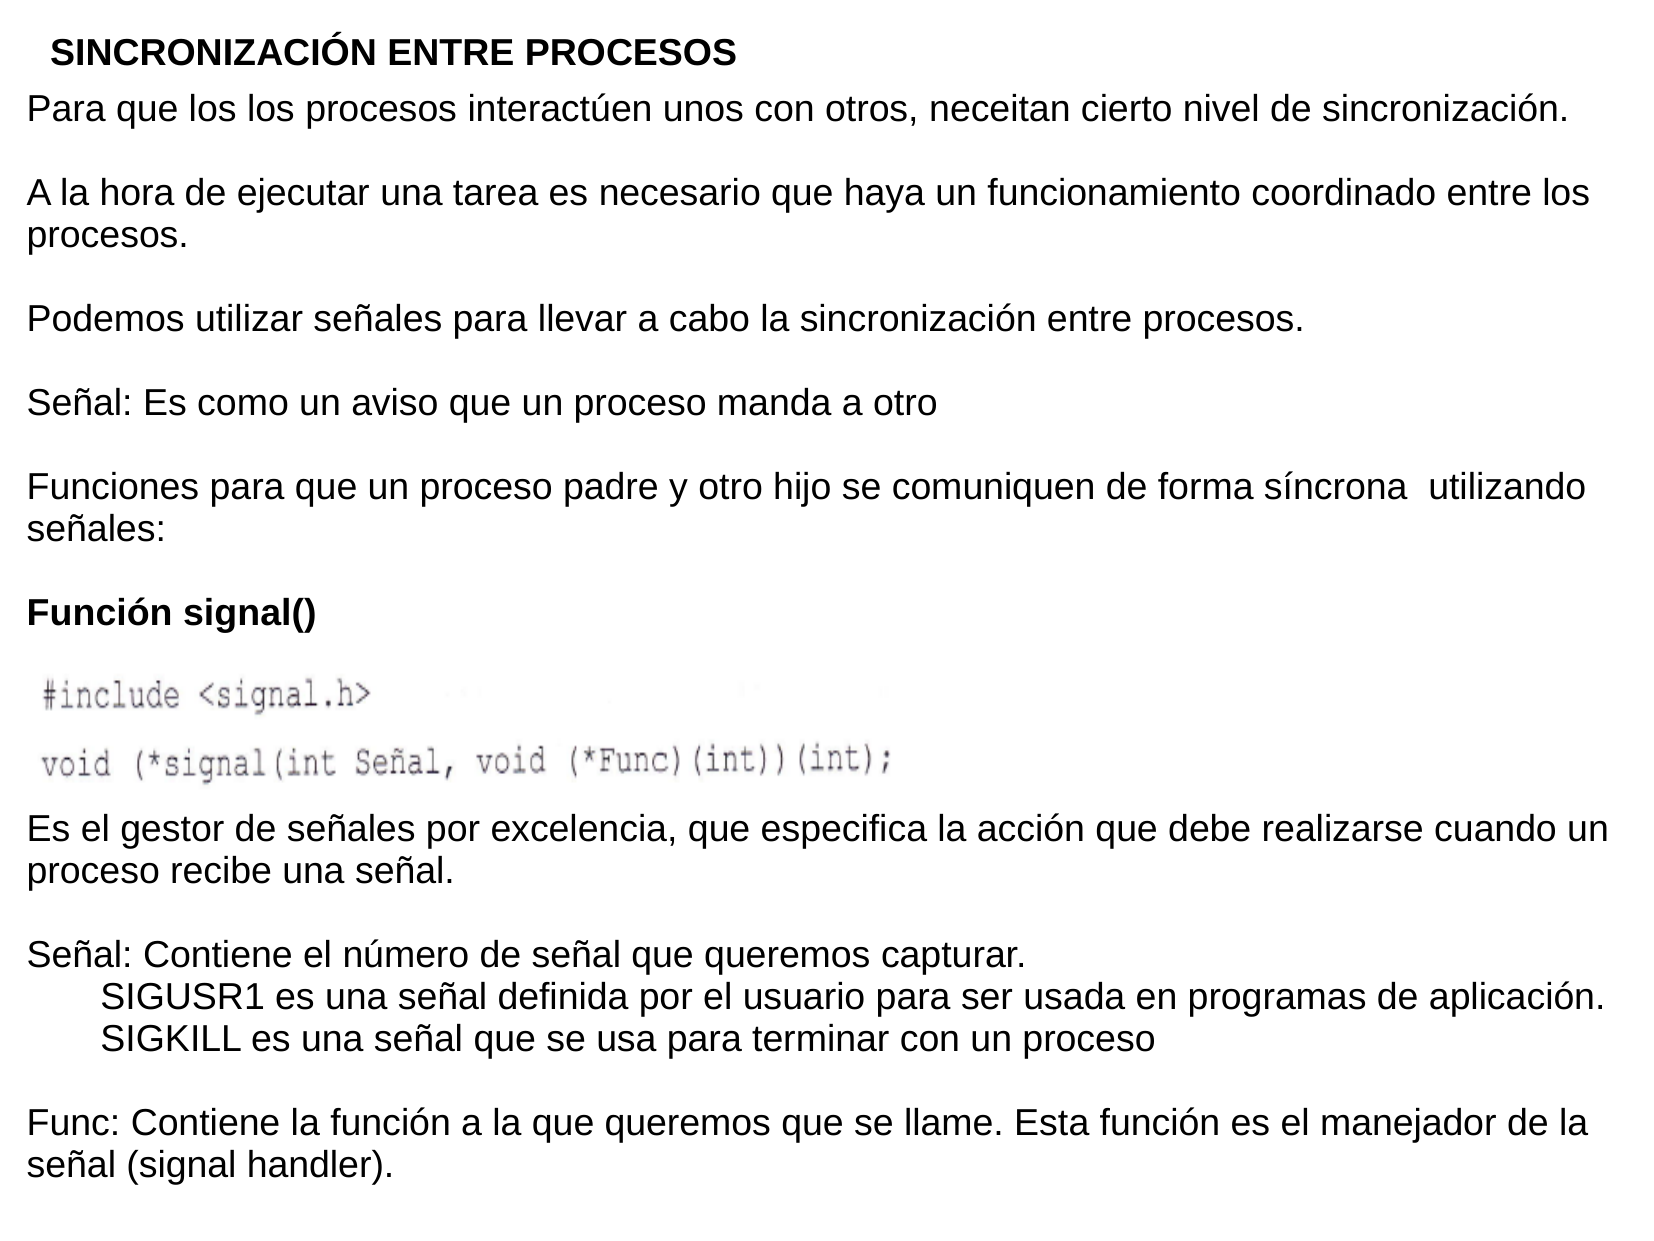

SINCRONIZACIÓN ENTRE PROCESOS
Para que los los procesos interactúen unos con otros, neceitan cierto nivel de sincronización.
A la hora de ejecutar una tarea es necesario que haya un funcionamiento coordinado entre los procesos.
Podemos utilizar señales para llevar a cabo la sincronización entre procesos.
Señal: Es como un aviso que un proceso manda a otro
Funciones para que un proceso padre y otro hijo se comuniquen de forma síncrona utilizando señales:
Función signal()
Es el gestor de señales por excelencia, que especifica la acción que debe realizarse cuando un proceso recibe una señal.
Señal: Contiene el número de señal que queremos capturar.
	SIGUSR1 es una señal definida por el usuario para ser usada en programas de aplicación.
	SIGKILL es una señal que se usa para terminar con un proceso
Func: Contiene la función a la que queremos que se llame. Esta función es el manejador de la señal (signal handler).